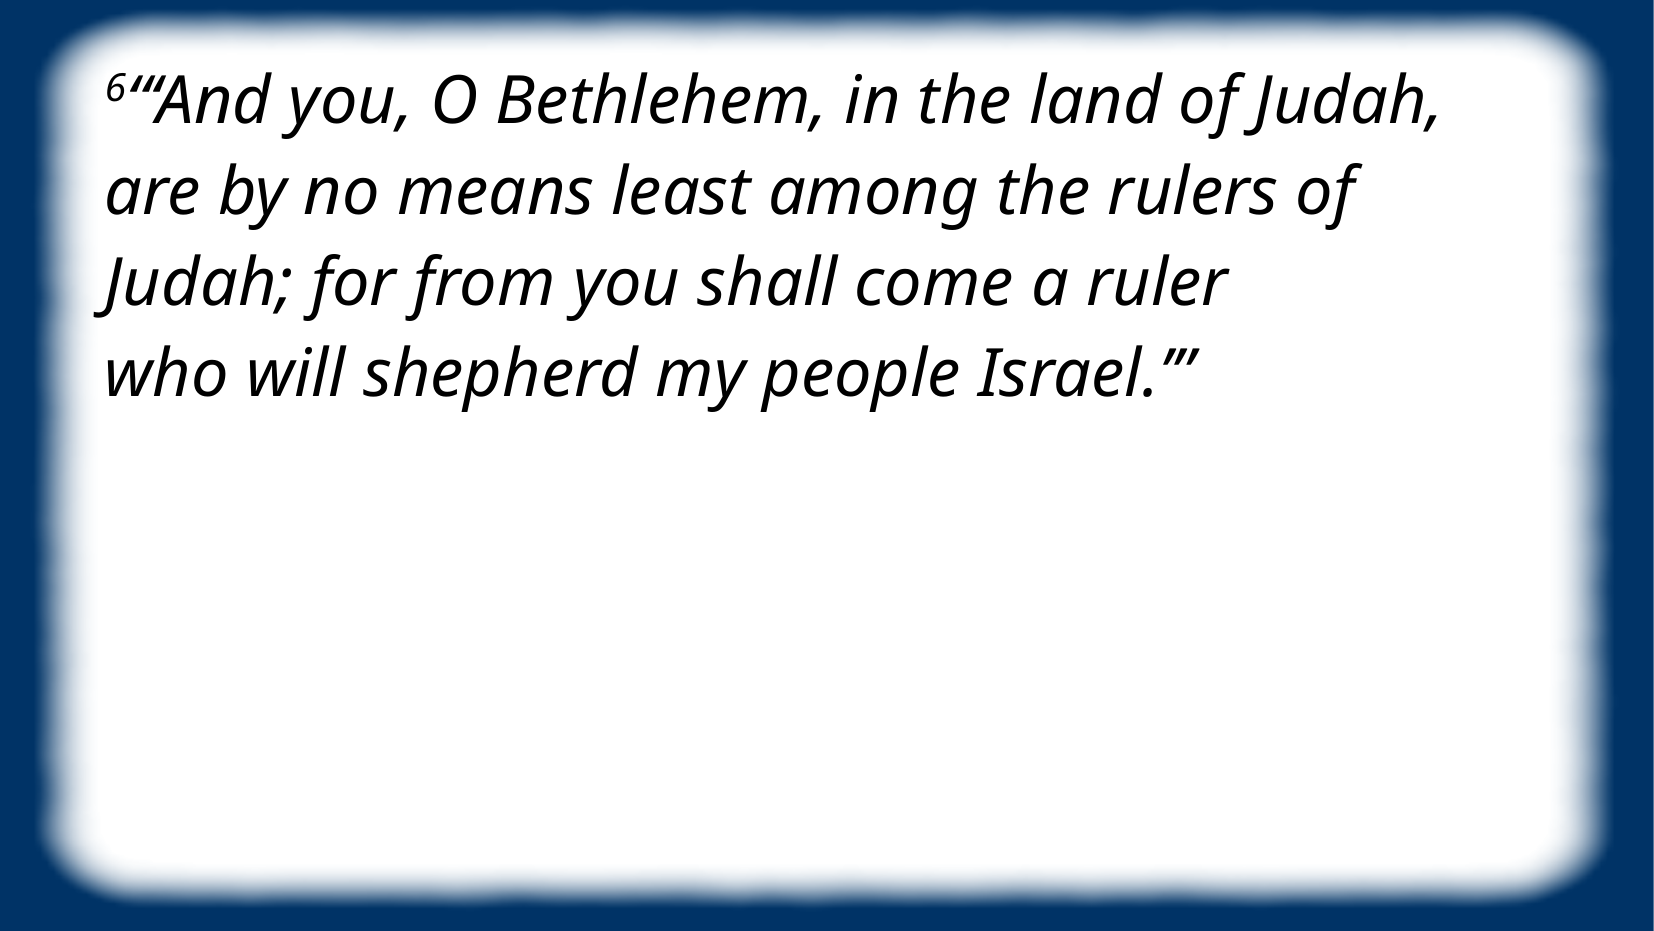

6“‘And you, O Bethlehem, in the land of Judah,
are by no means least among the rulers of Judah; for from you shall come a ruler
who will shepherd my people Israel.’”